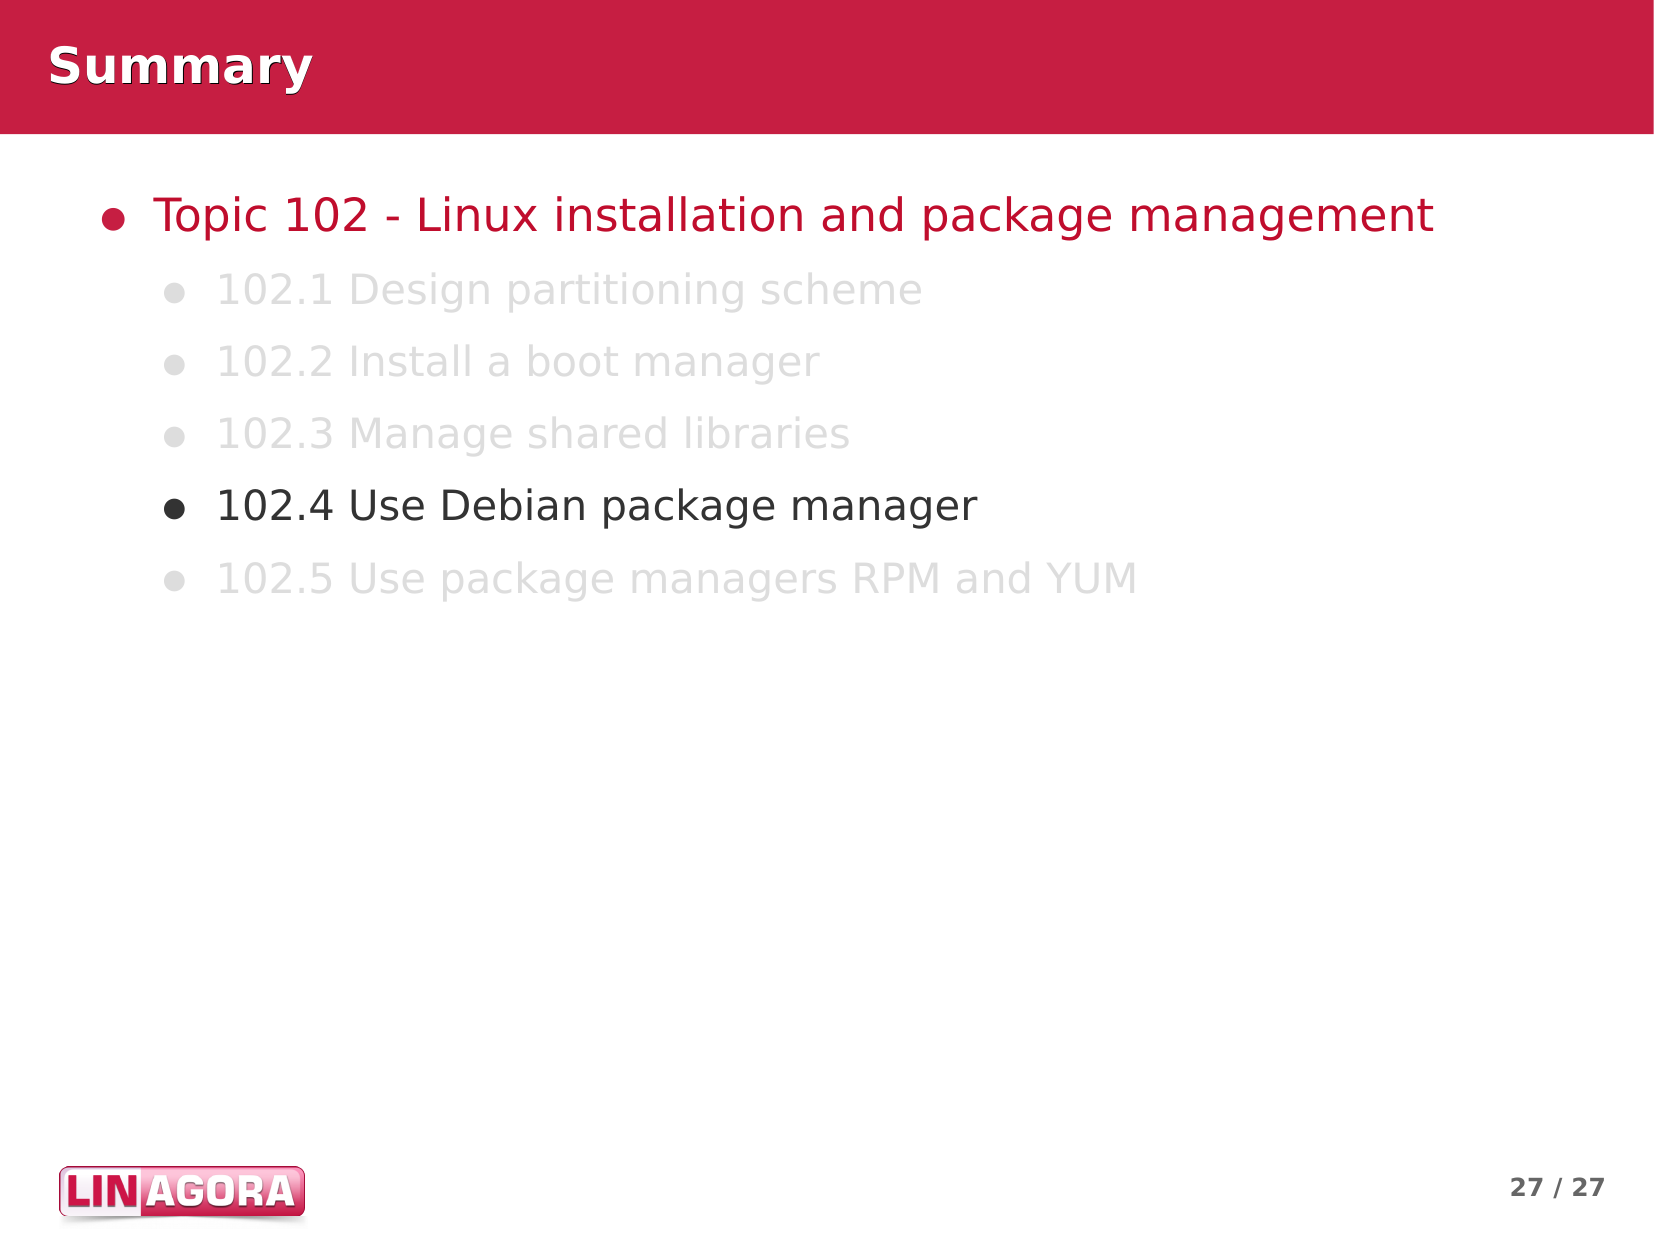

# Summary
Topic 102 - Linux installation and package management
102.1 Design partitioning scheme
102.2 Install a boot manager
102.3 Manage shared libraries
102.4 Use Debian package manager
102.5 Use package managers RPM and YUM